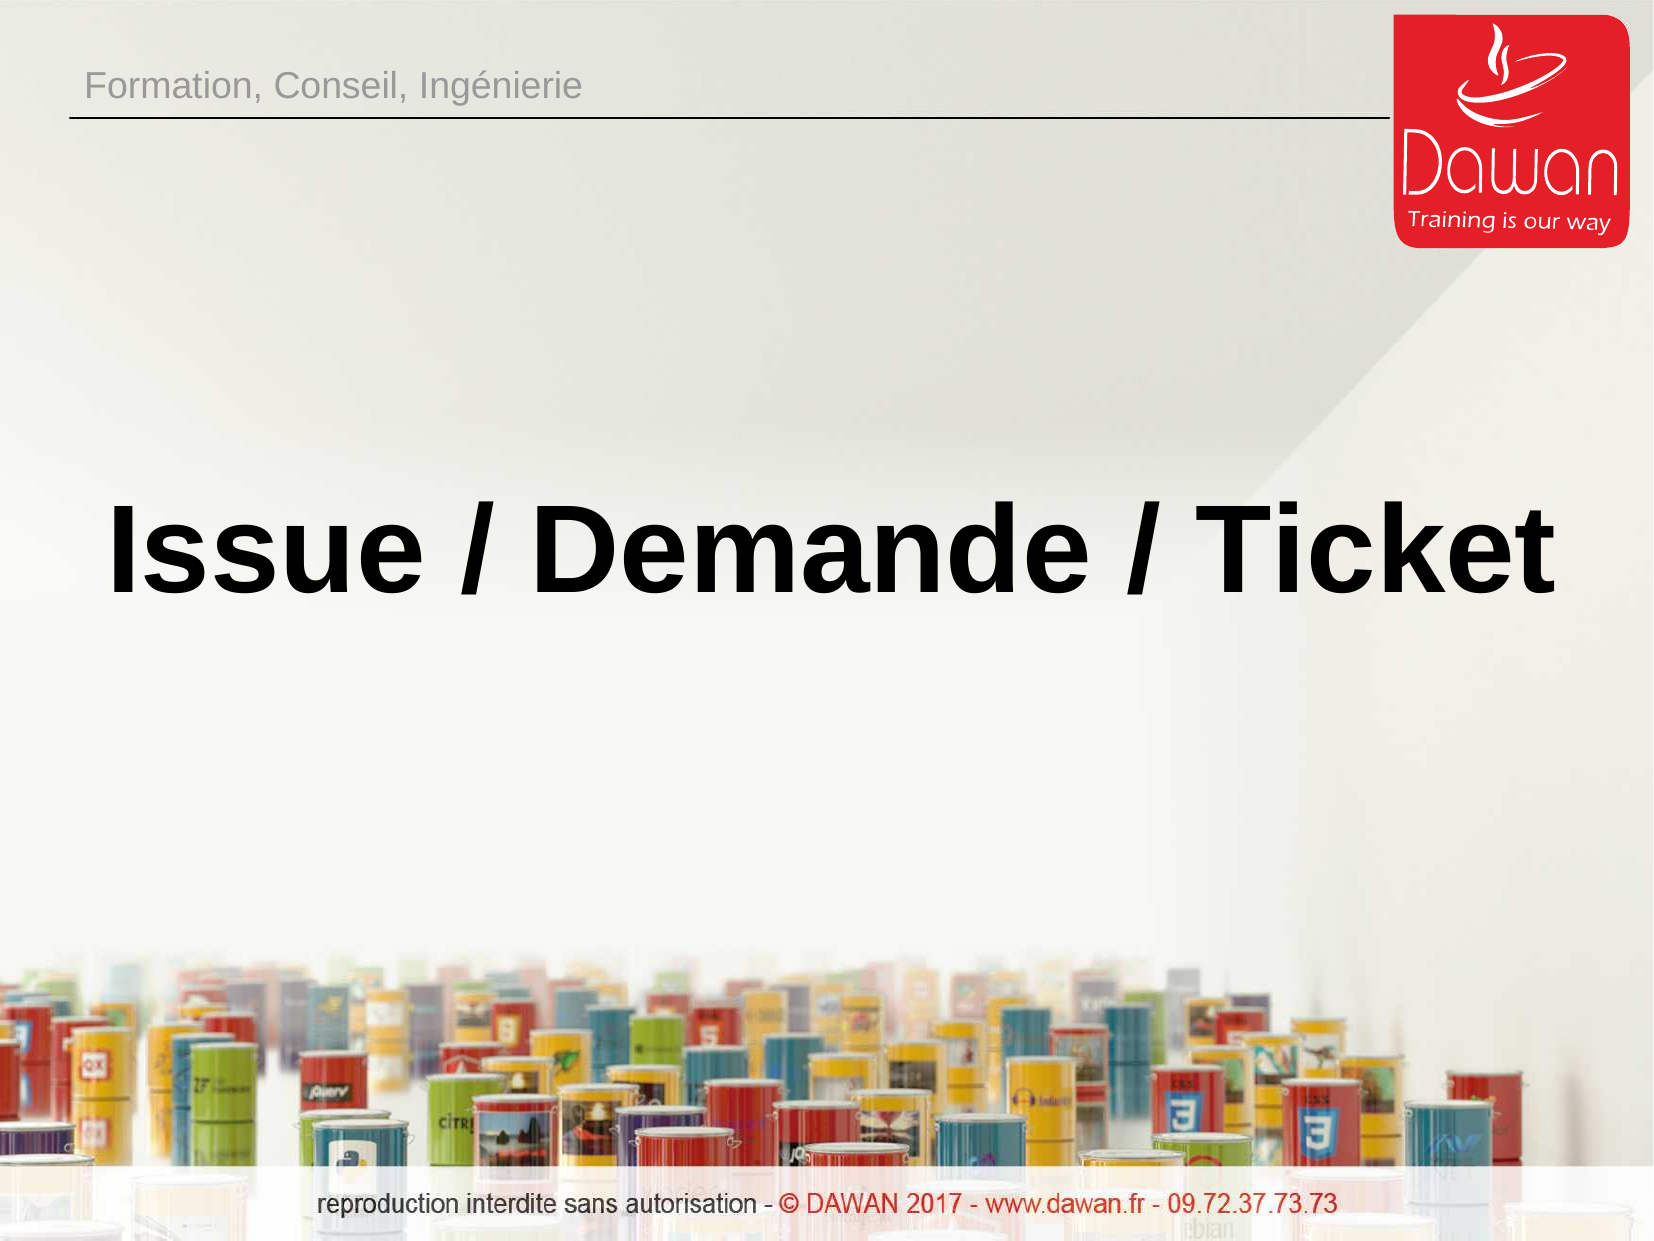

Formation, Conseil, Ingénierie
Issue / Demande / Ticket